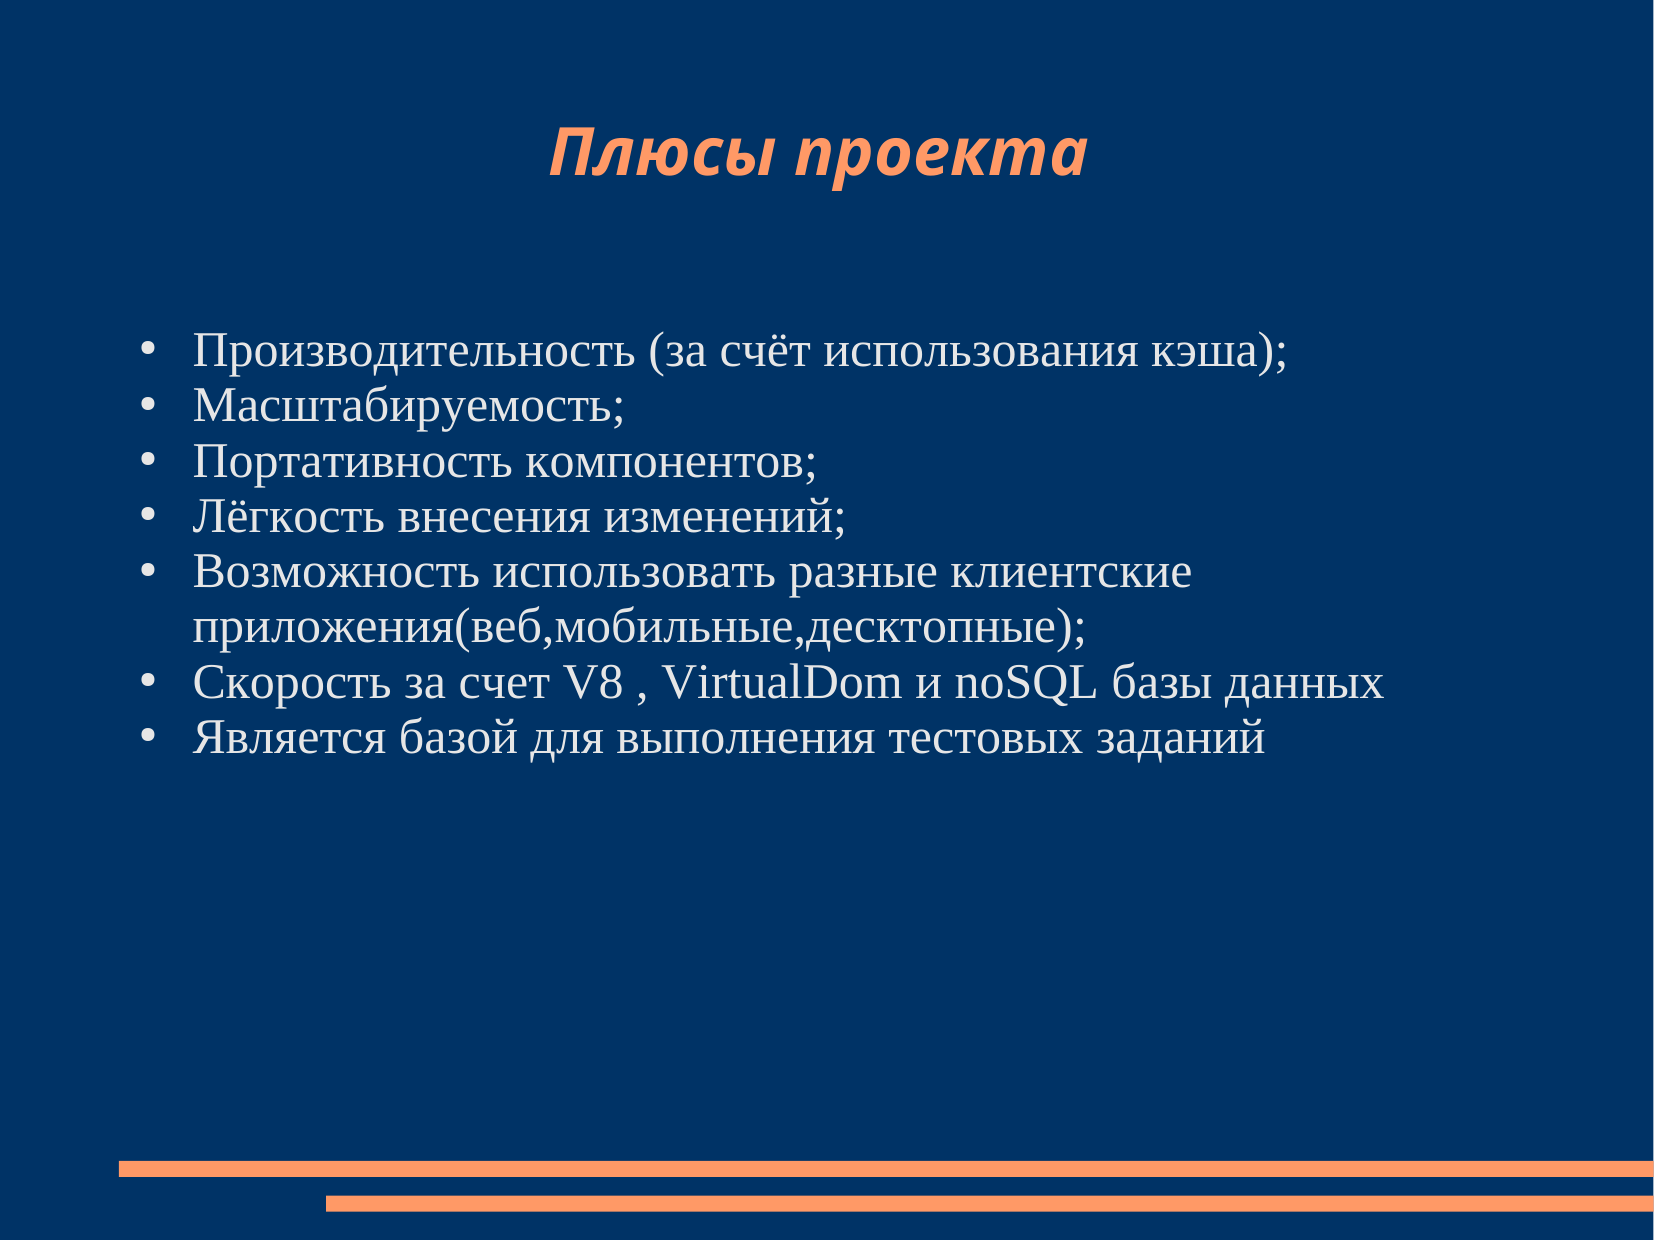

# Плюсы проекта
Производительность (за счёт использования кэша);
Масштабируемость;
Портативность компонентов;
Лёгкость внесения изменений;
Возможность использовать разные клиентские приложения(веб,мобильные,десктопные);
Скорость за счет V8 , VirtualDom и noSQL базы данных
Является базой для выполнения тестовых заданий